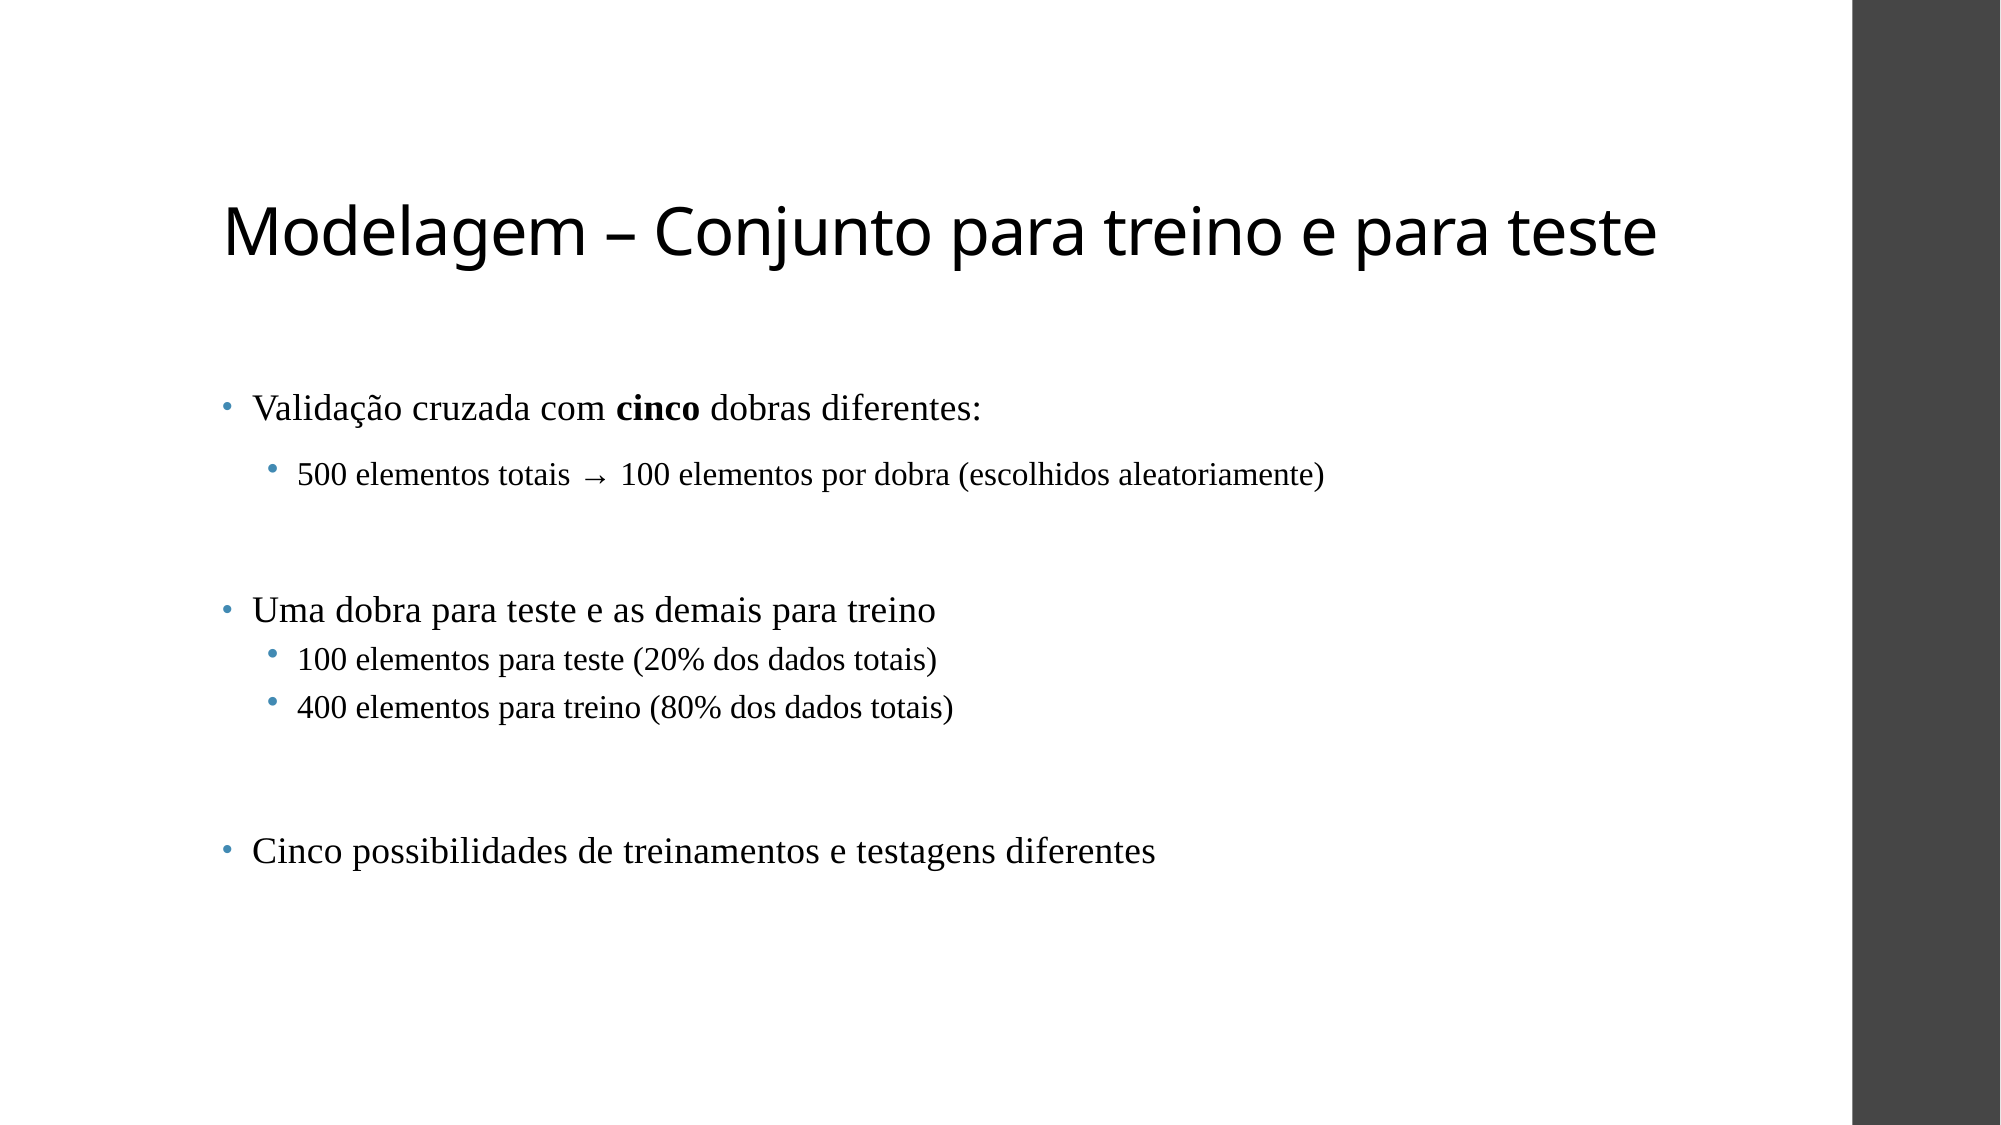

# Modelagem – Conjunto para treino e para teste
Validação cruzada com cinco dobras diferentes:
500 elementos totais → 100 elementos por dobra (escolhidos aleatoriamente)
Uma dobra para teste e as demais para treino
100 elementos para teste (20% dos dados totais)
400 elementos para treino (80% dos dados totais)
Cinco possibilidades de treinamentos e testagens diferentes